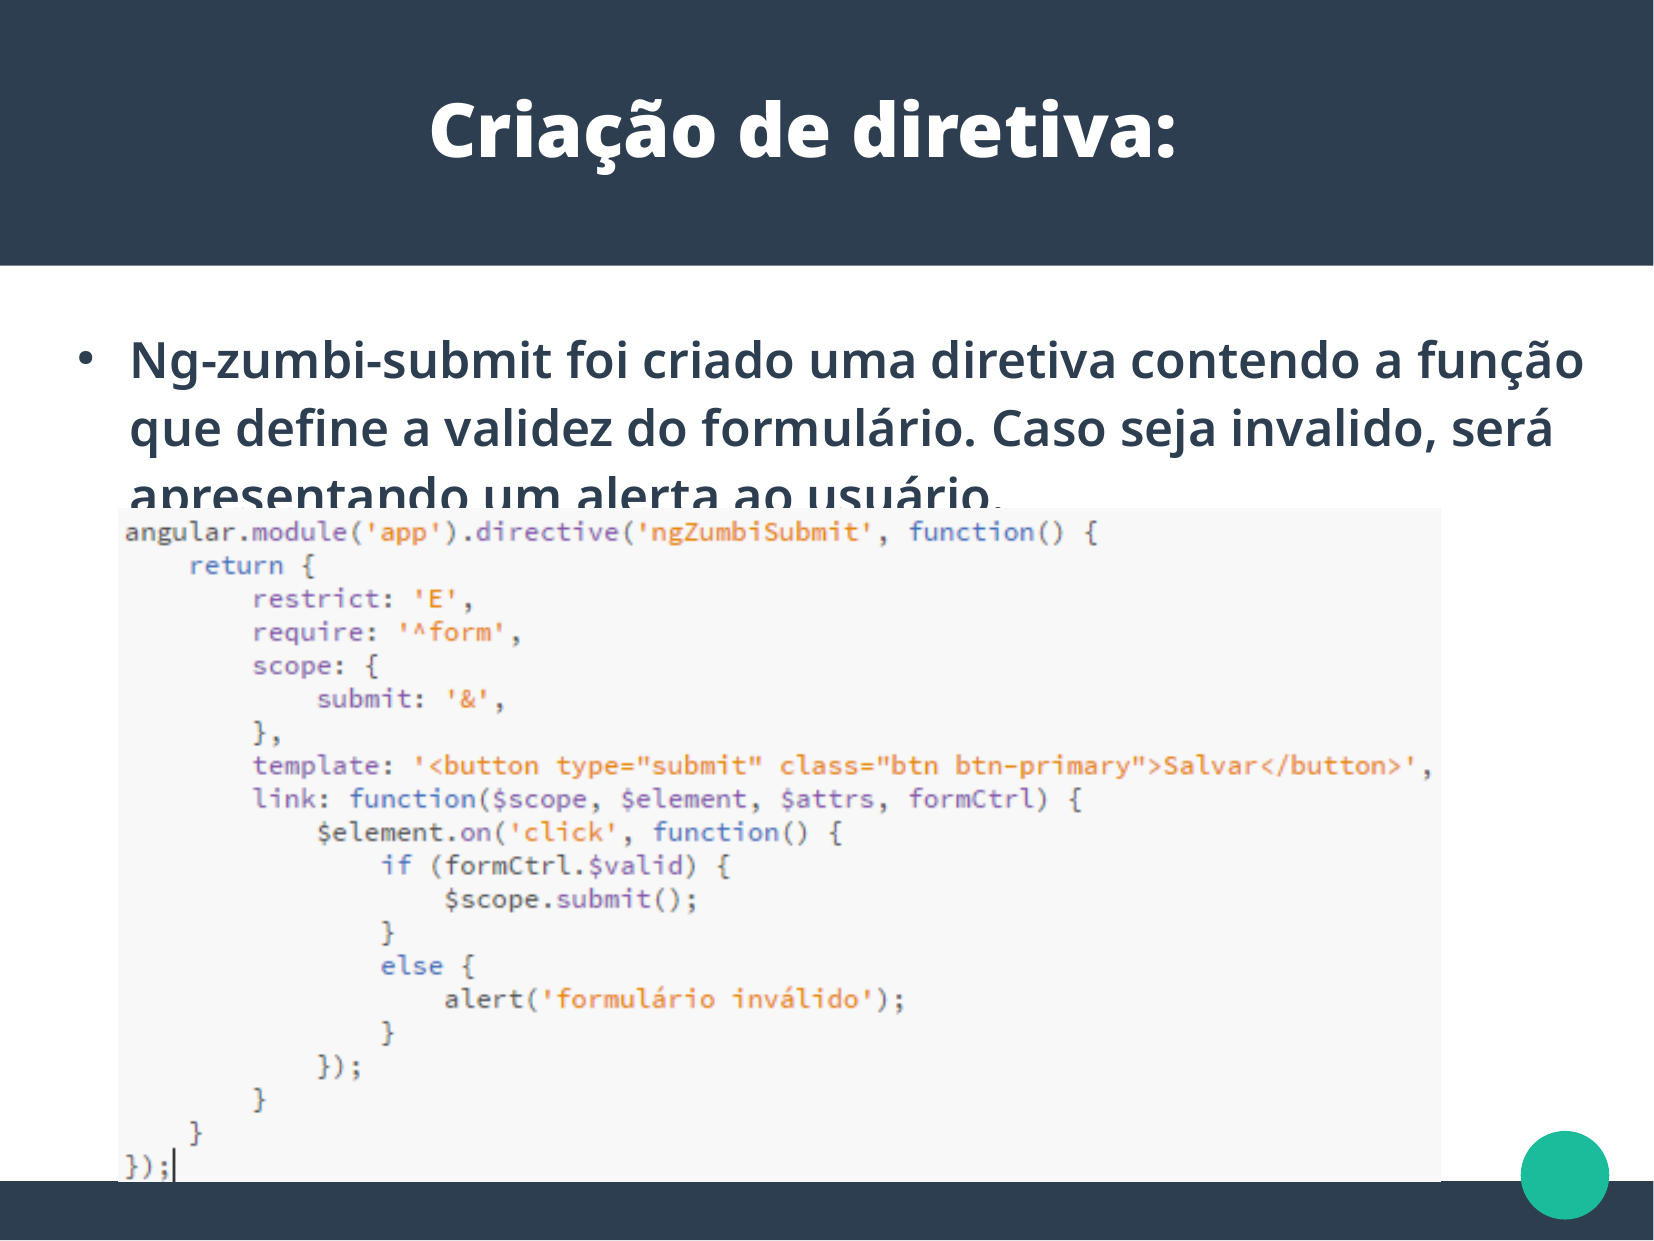

# Criação de diretiva:
Ng-zumbi-submit foi criado uma diretiva contendo a função que define a validez do formulário. Caso seja invalido, será apresentando um alerta ao usuário.